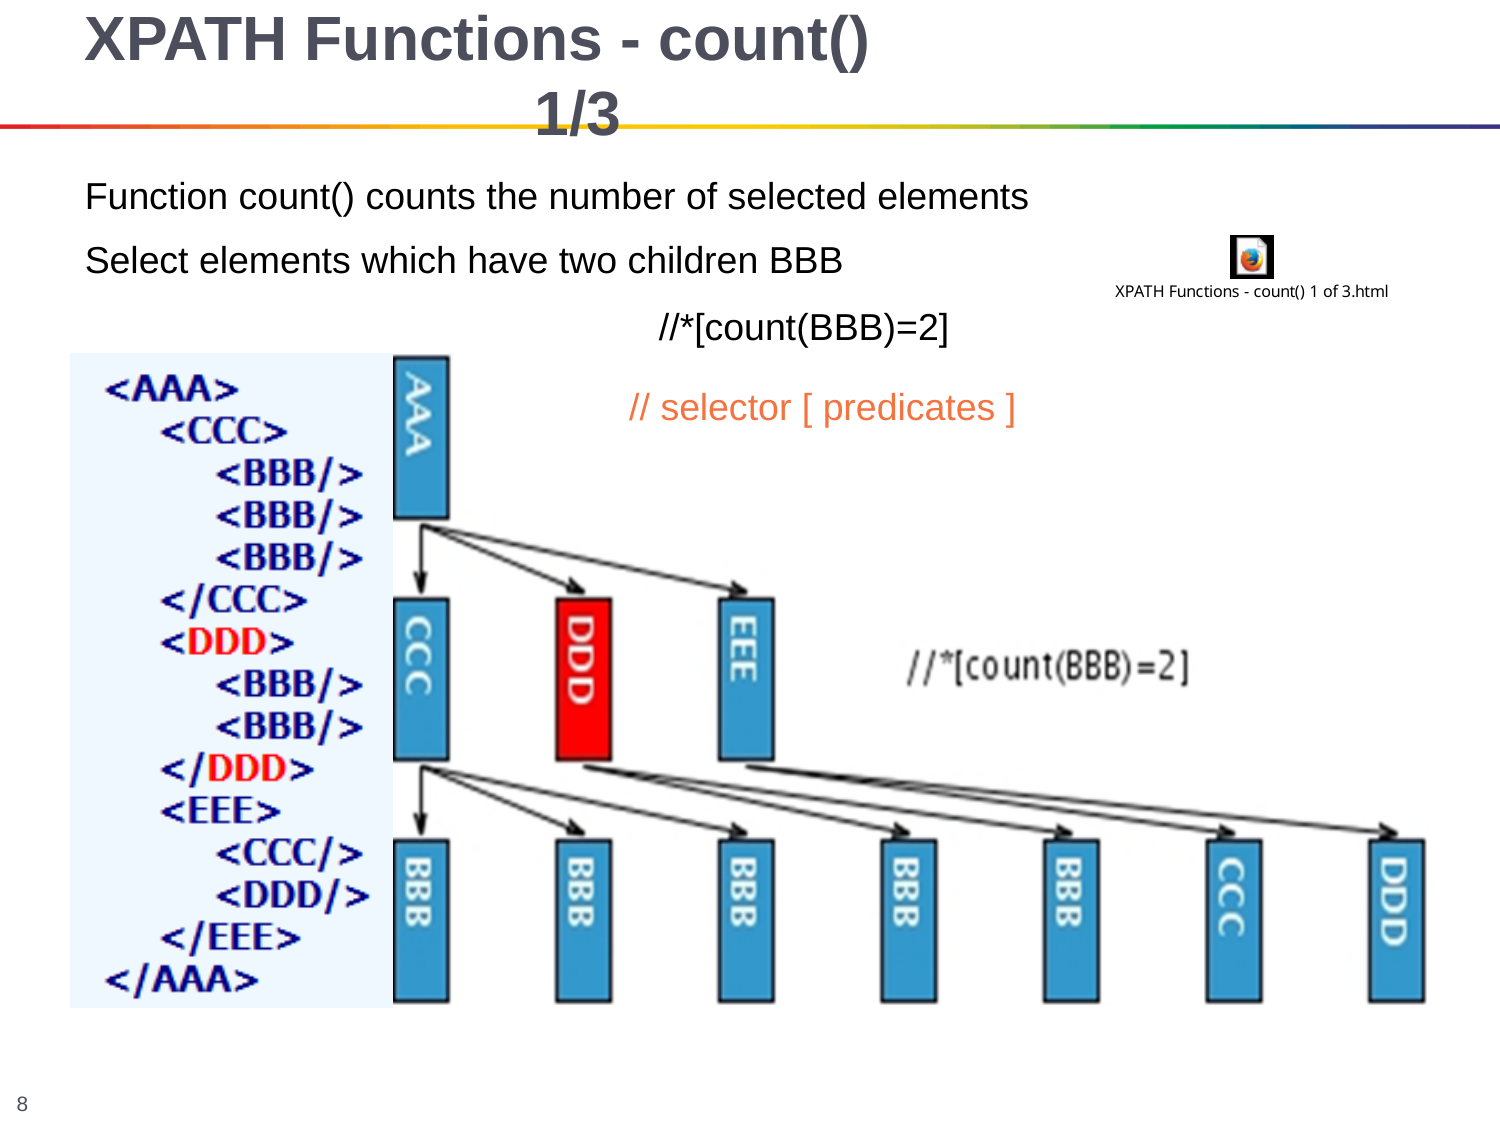

XPATH Functions - count()						1/3
Function count() counts the number of selected elements
Select elements which have two children BBB
//*[count(BBB)=2]
// selector [ predicates ]